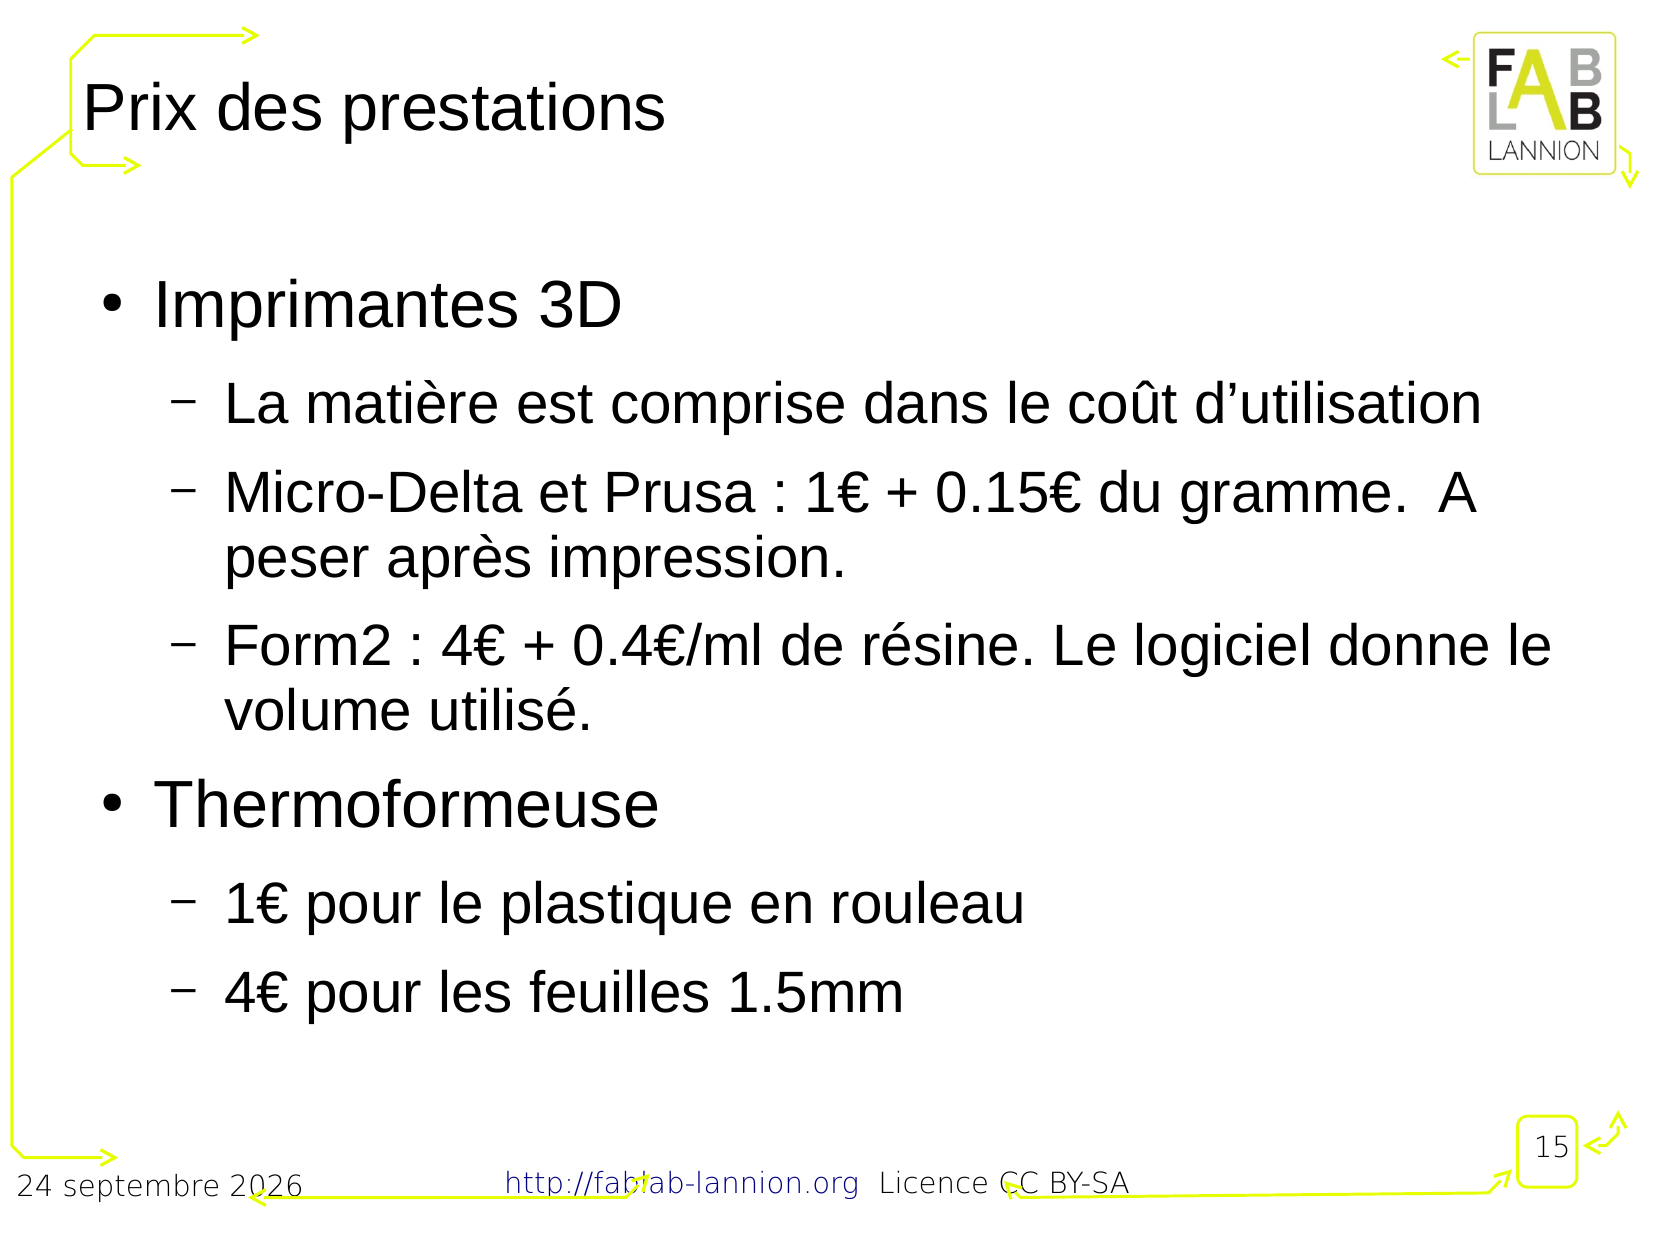

# Prix des prestations
Imprimantes 3D
La matière est comprise dans le coût d’utilisation
Micro-Delta et Prusa : 1€ + 0.15€ du gramme. A peser après impression.
Form2 : 4€ + 0.4€/ml de résine. Le logiciel donne le volume utilisé.
Thermoformeuse
1€ pour le plastique en rouleau
4€ pour les feuilles 1.5mm
15